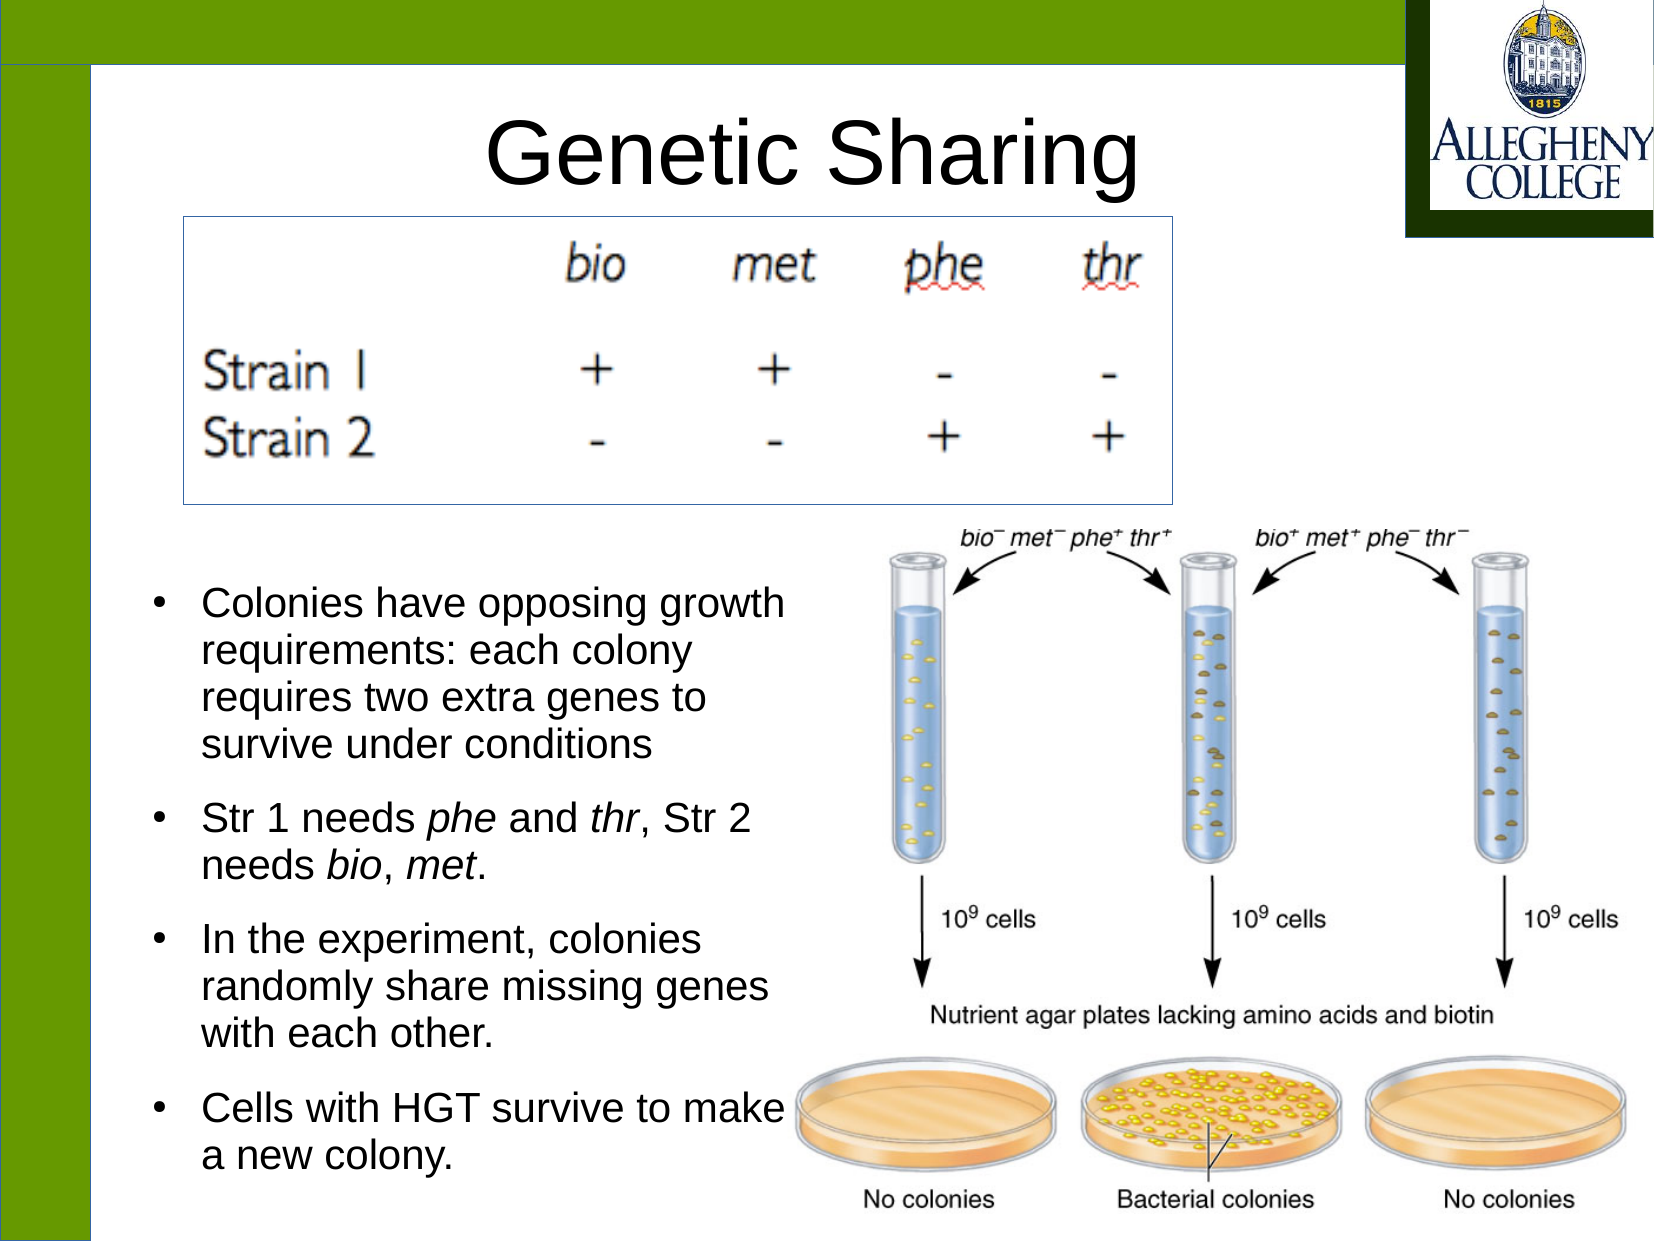

# Genetic Sharing
Colonies have opposing growth requirements: each colony requires two extra genes to survive under conditions
Str 1 needs phe and thr, Str 2 needs bio, met.
In the experiment, colonies randomly share missing genes with each other.
Cells with HGT survive to make a new colony.